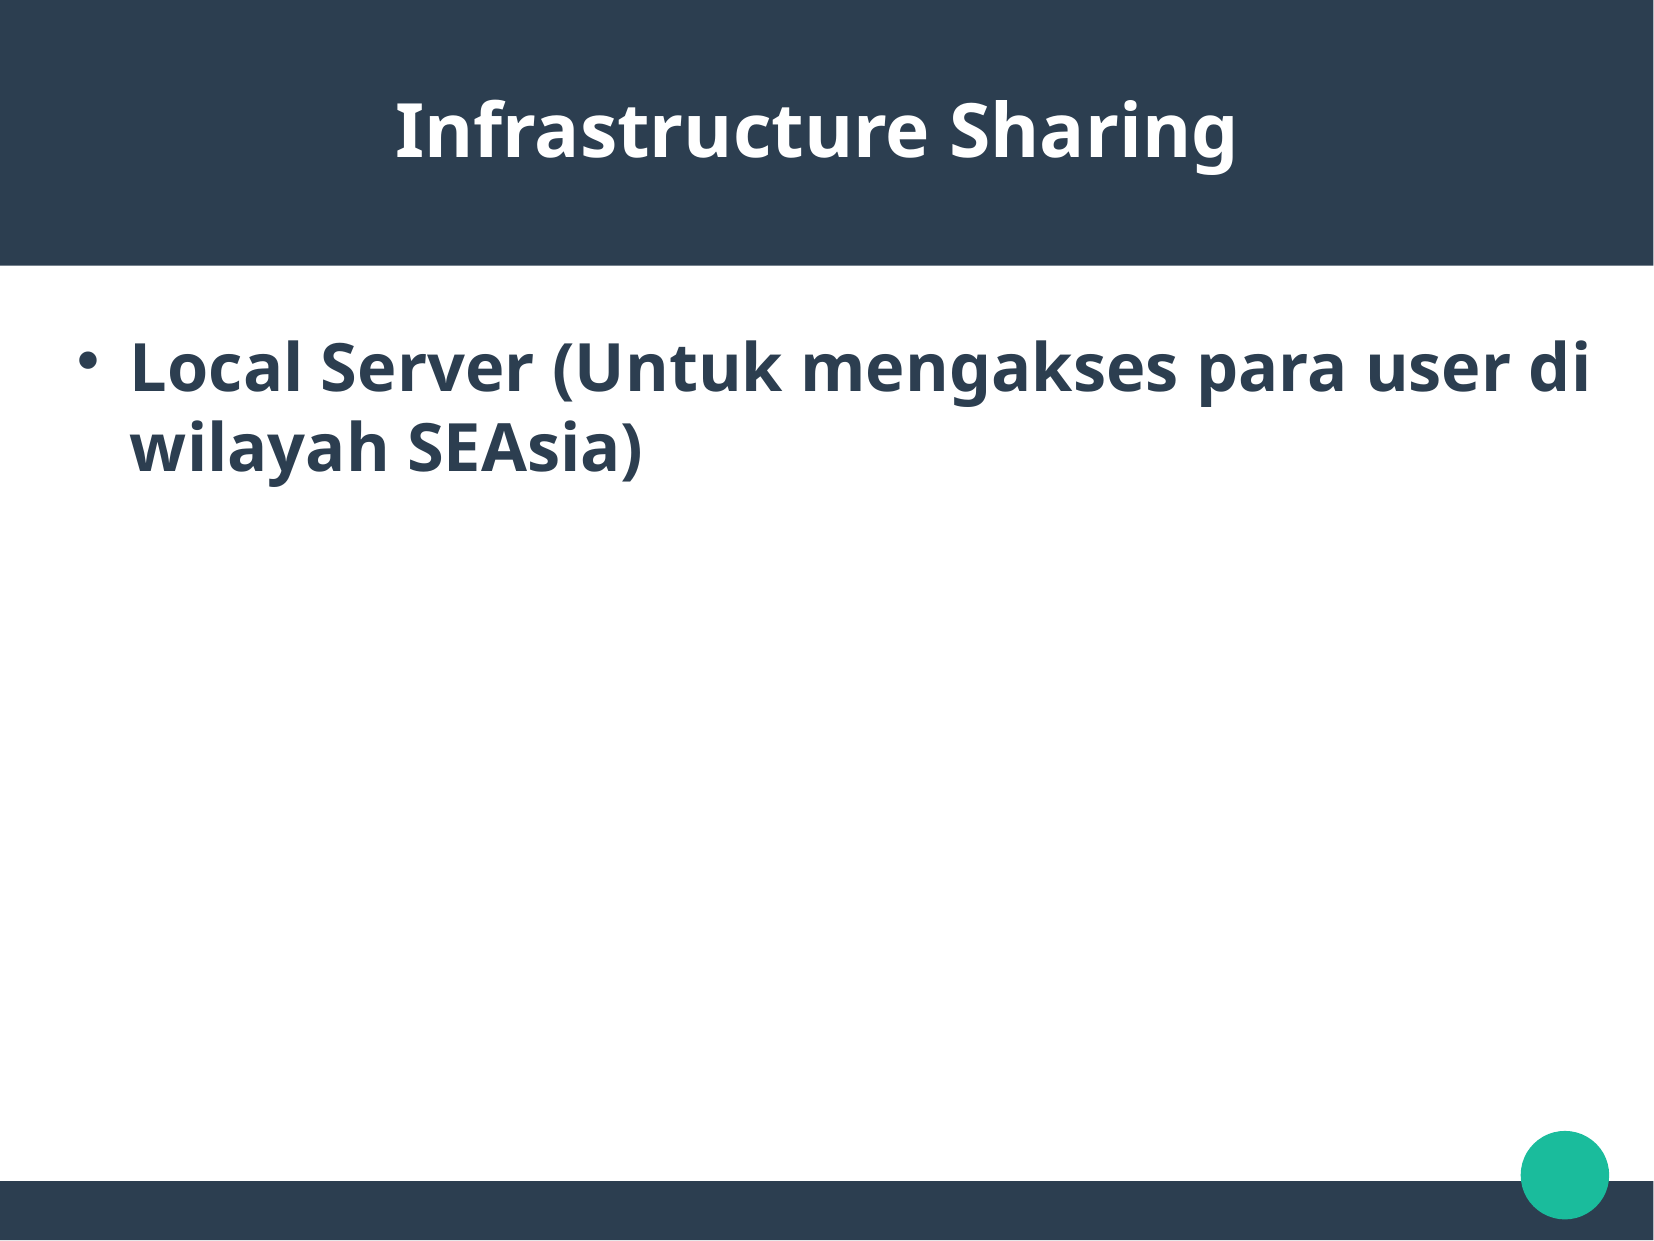

Infrastructure Sharing
Local Server (Untuk mengakses para user di wilayah SEAsia)